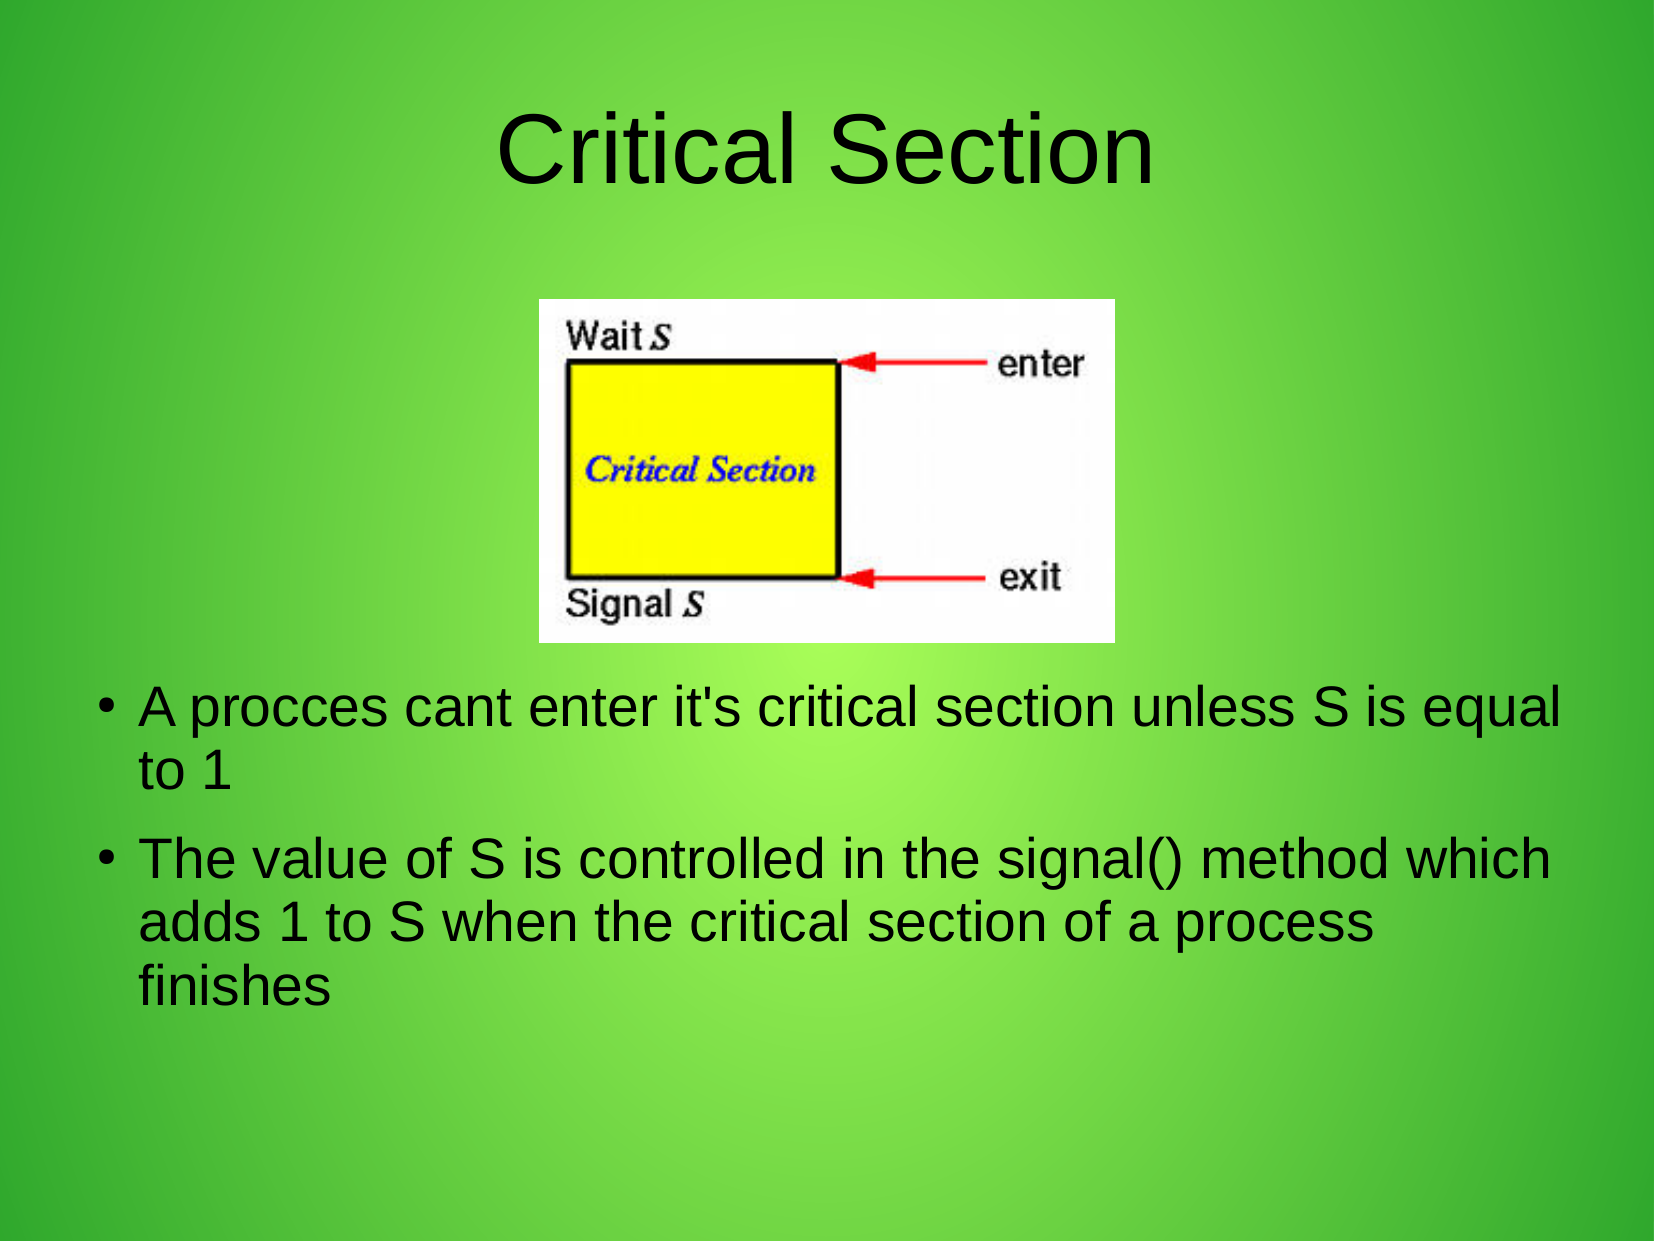

# Critical Section
A procces cant enter it's critical section unless S is equal to 1
The value of S is controlled in the signal() method which adds 1 to S when the critical section of a process finishes